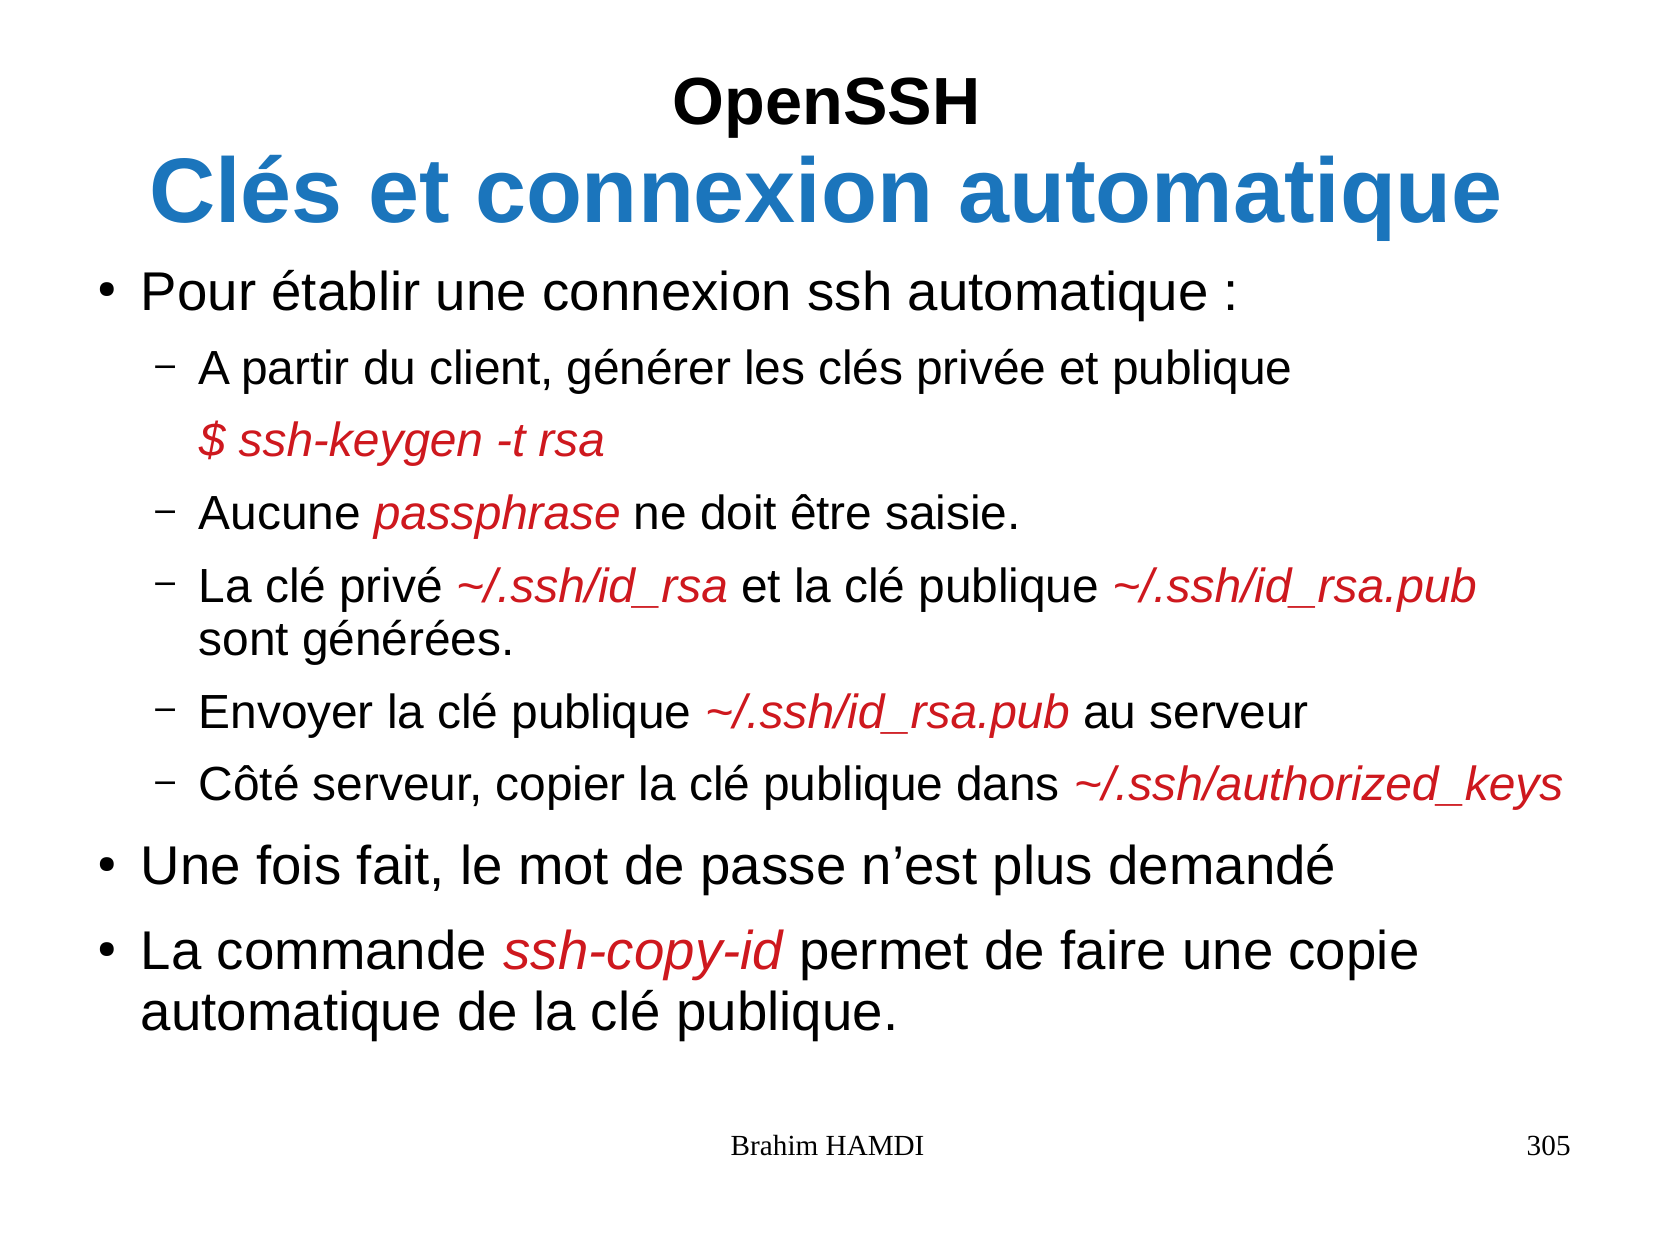

# OpenSSH Clés et connexion automatique
Pour établir une connexion ssh automatique :
A partir du client, générer les clés privée et publique
$ ssh-keygen -t rsa
Aucune passphrase ne doit être saisie.
La clé privé ~/.ssh/id_rsa et la clé publique ~/.ssh/id_rsa.pub sont générées.
Envoyer la clé publique ~/.ssh/id_rsa.pub au serveur
Côté serveur, copier la clé publique dans ~/.ssh/authorized_keys
Une fois fait, le mot de passe n’est plus demandé
La commande ssh-copy-id permet de faire une copie automatique de la clé publique.
Brahim HAMDI
305